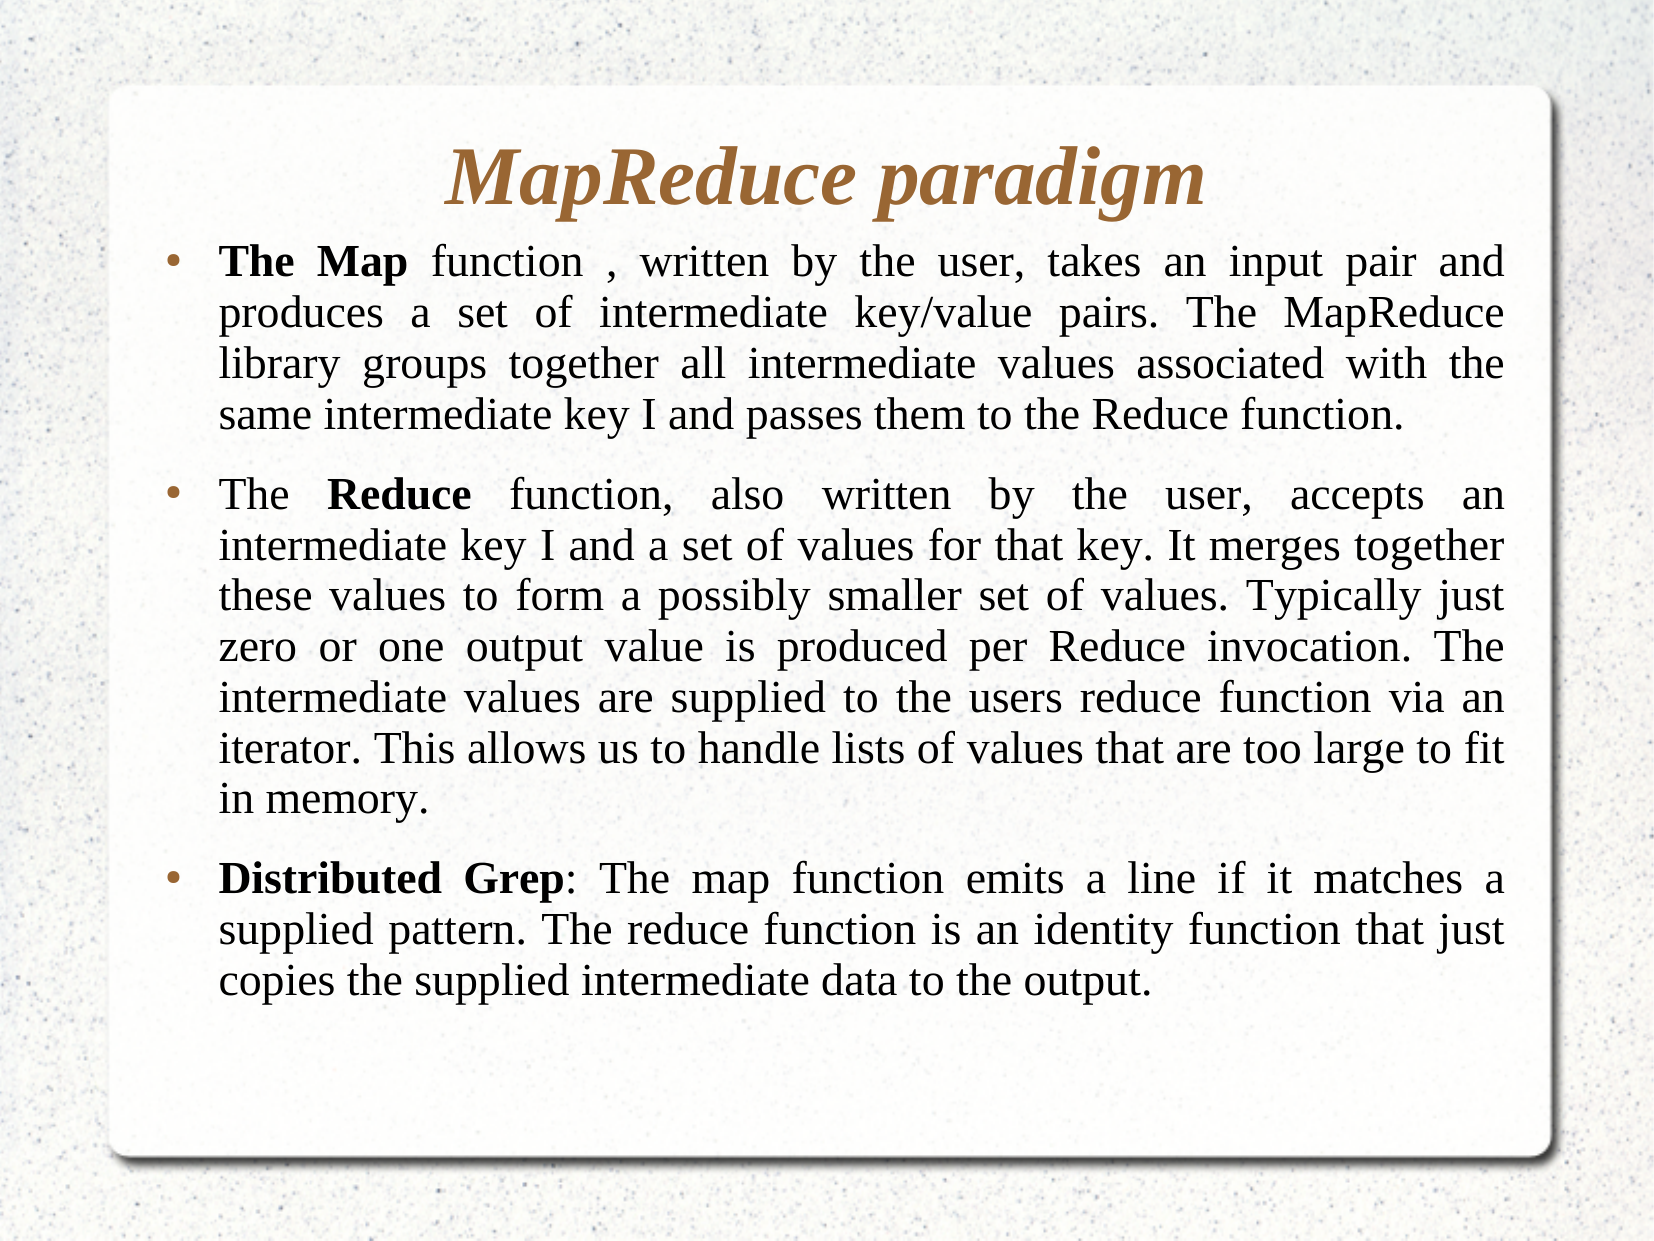

# MapReduce paradigm
The Map function , written by the user, takes an input pair and produces a set of intermediate key/value pairs. The MapReduce library groups together all intermediate values associated with the same intermediate key I and passes them to the Reduce function.
The Reduce function, also written by the user, accepts an intermediate key I and a set of values for that key. It merges together these values to form a possibly smaller set of values. Typically just zero or one output value is produced per Reduce invocation. The intermediate values are supplied to the users reduce function via an iterator. This allows us to handle lists of values that are too large to fit in memory.
Distributed Grep: The map function emits a line if it matches a supplied pattern. The reduce function is an identity function that just copies the supplied intermediate data to the output.